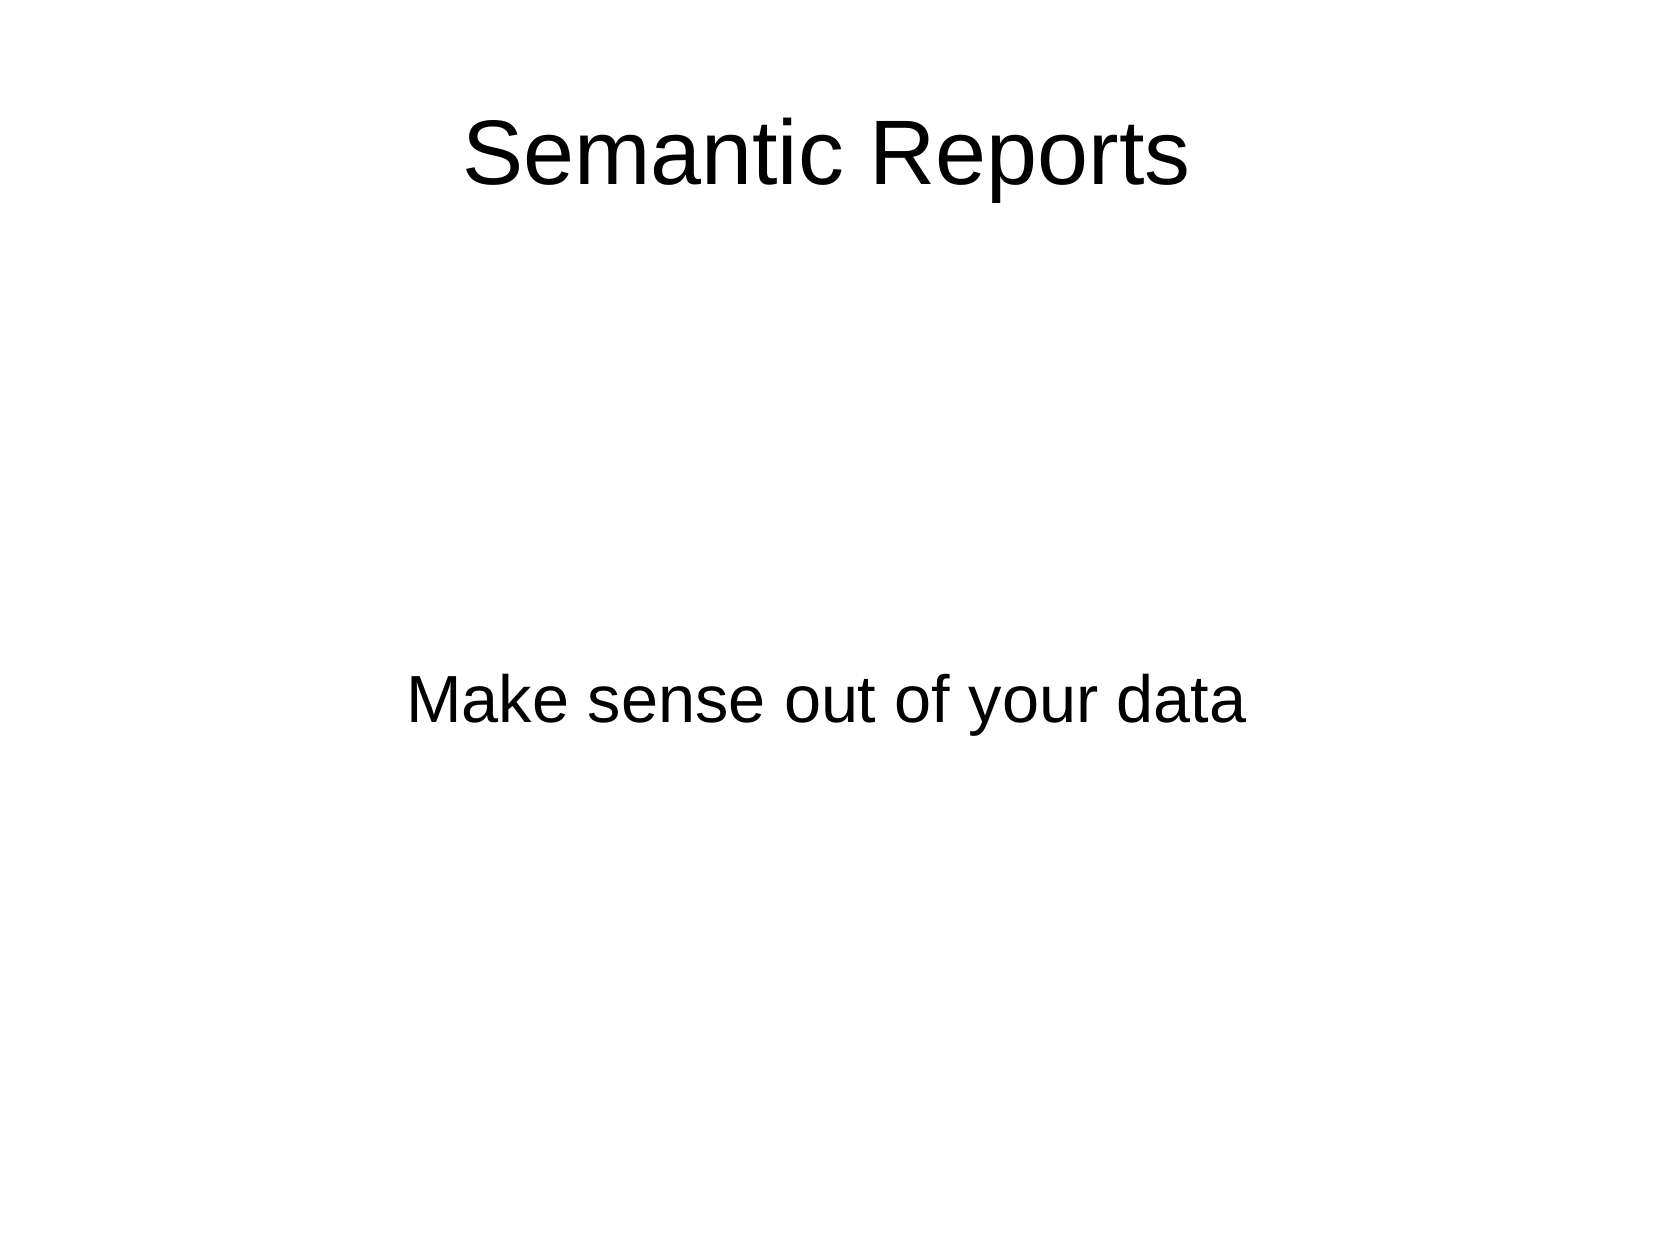

# Semantic Reports
Make sense out of your data